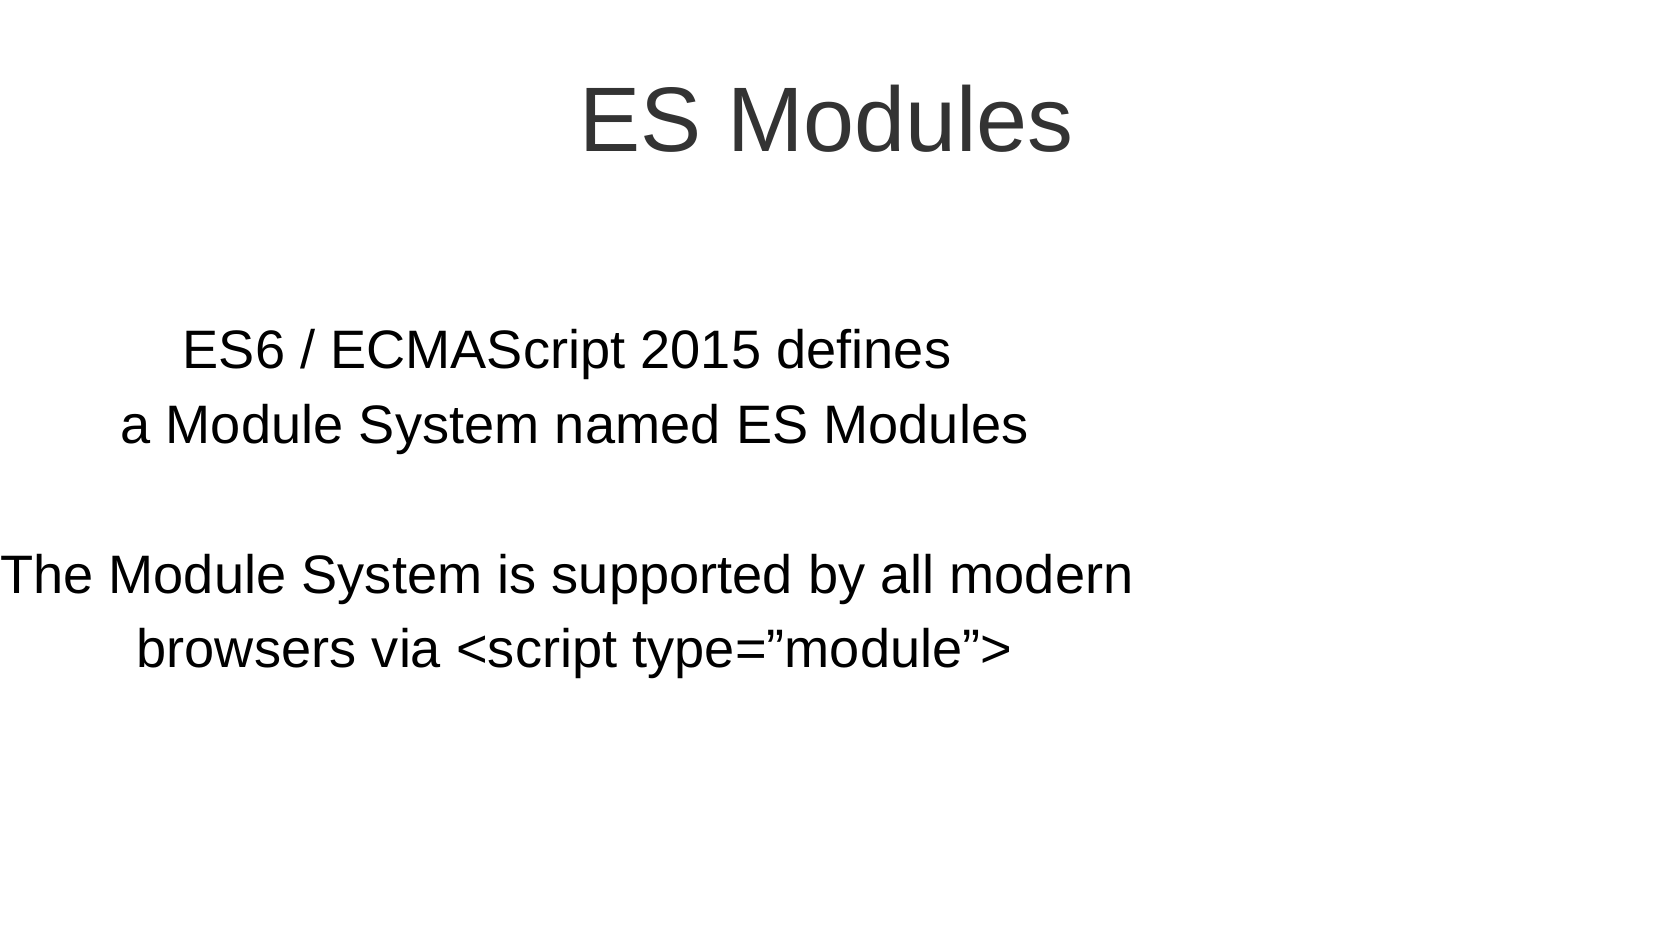

# ES Modules
ES6 / ECMAScript 2015 defines
a Module System named ES Modules
The Module System is supported by all modern
browsers via <script type=”module”>